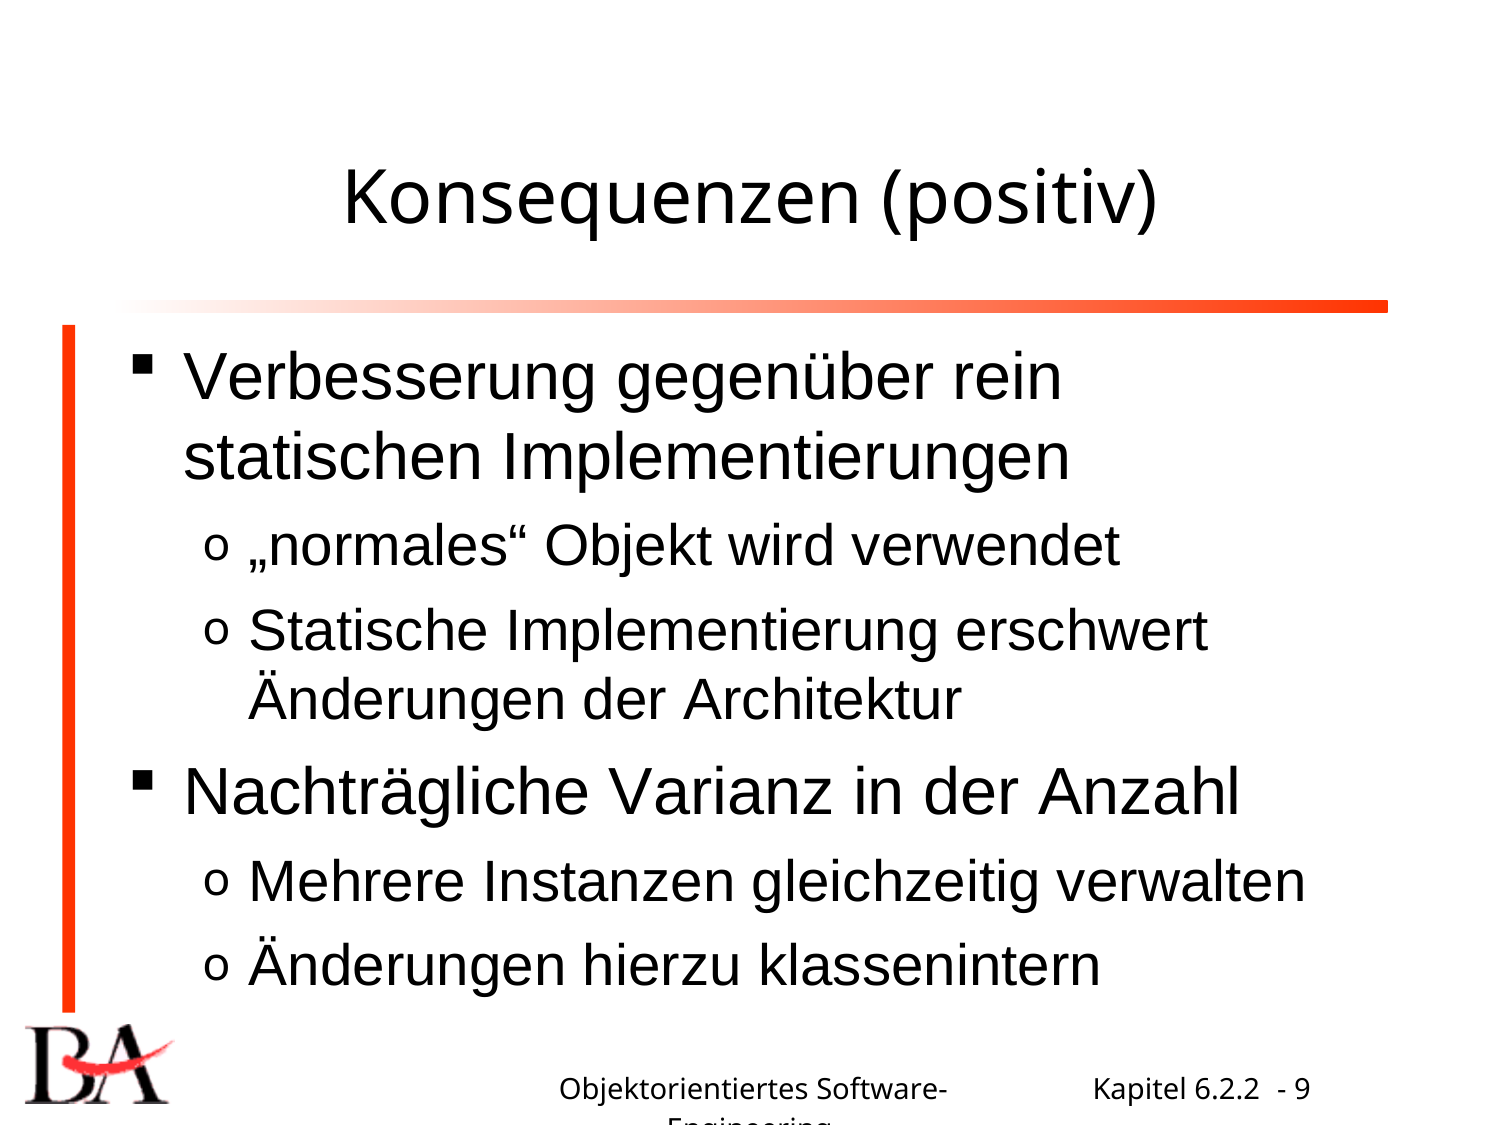

# Konsequenzen (positiv)
Verbesserung gegenüber rein statischen Implementierungen
„normales“ Objekt wird verwendet
Statische Implementierung erschwert Änderungen der Architektur
Nachträgliche Varianz in der Anzahl
Mehrere Instanzen gleichzeitig verwalten
Änderungen hierzu klassenintern
9